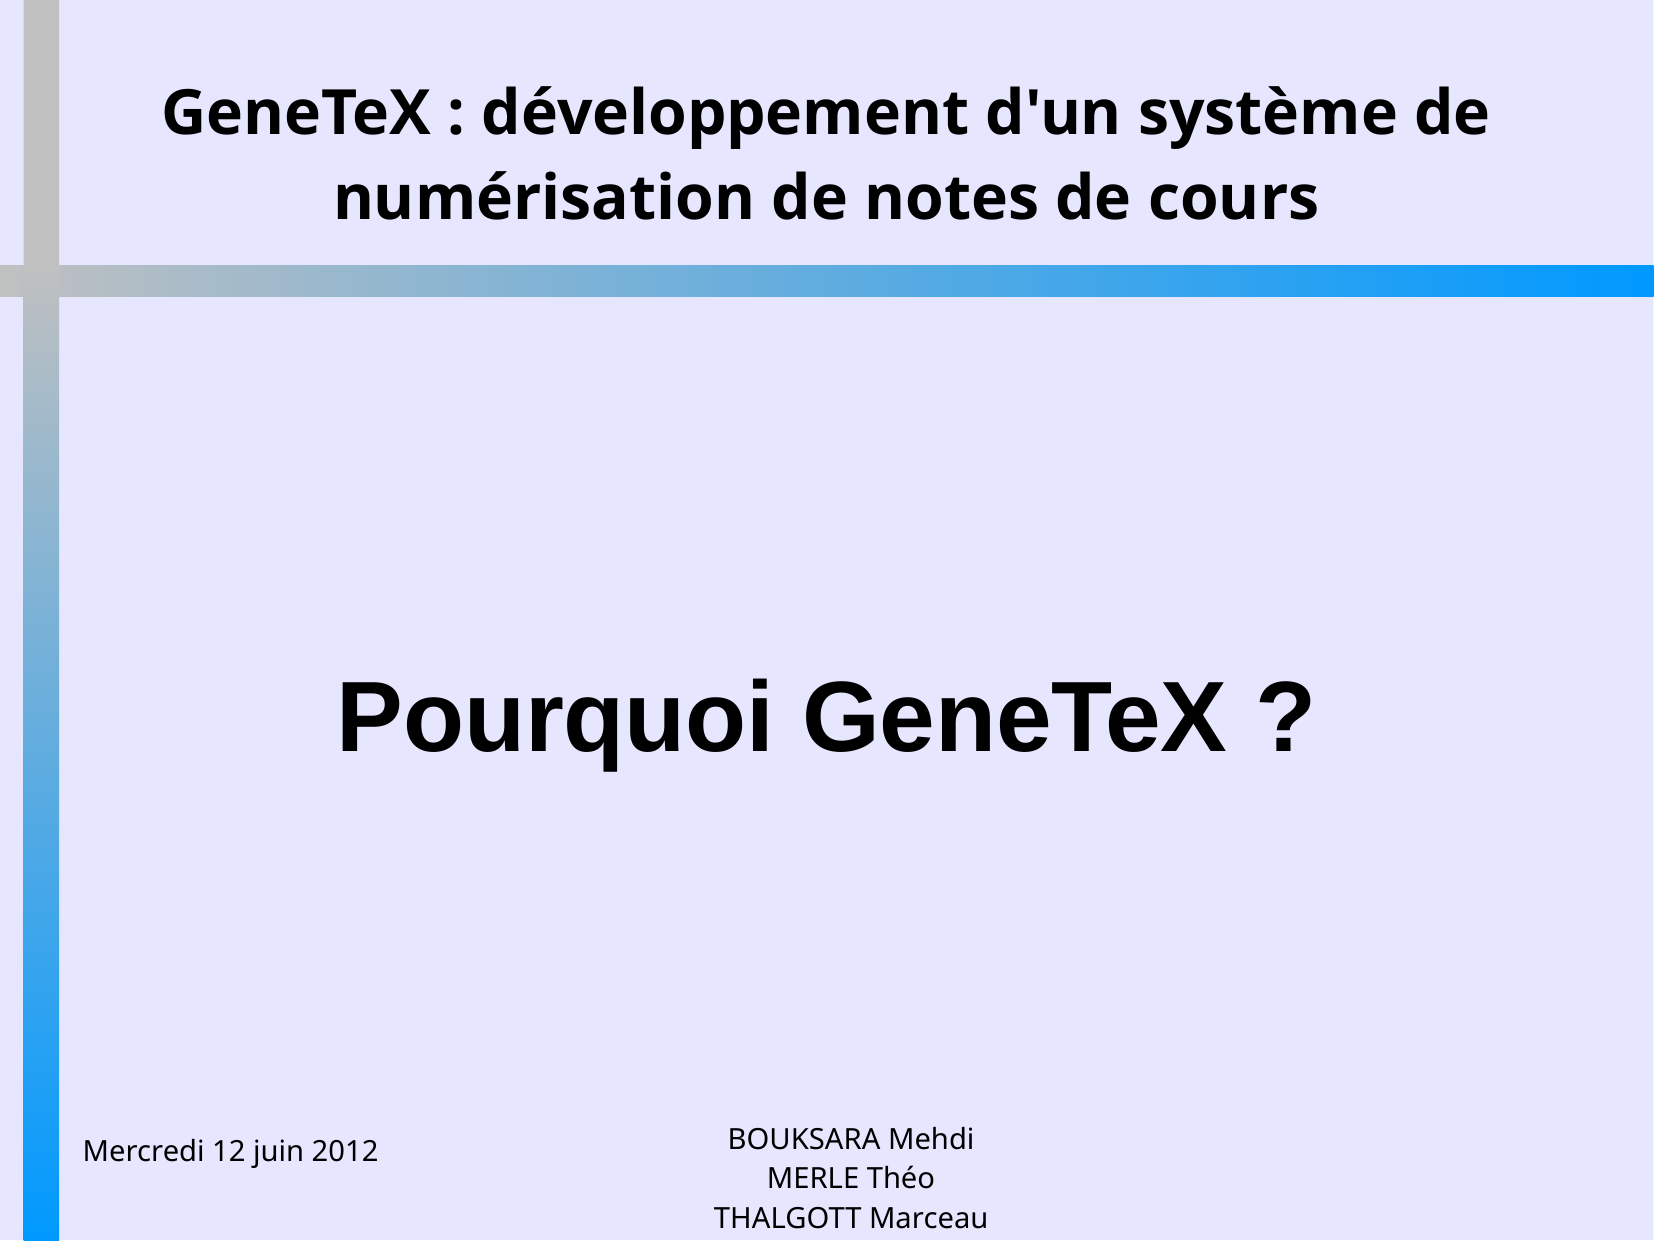

# GeneTeX : développement d'un système de numérisation de notes de cours
Pourquoi GeneTeX ?